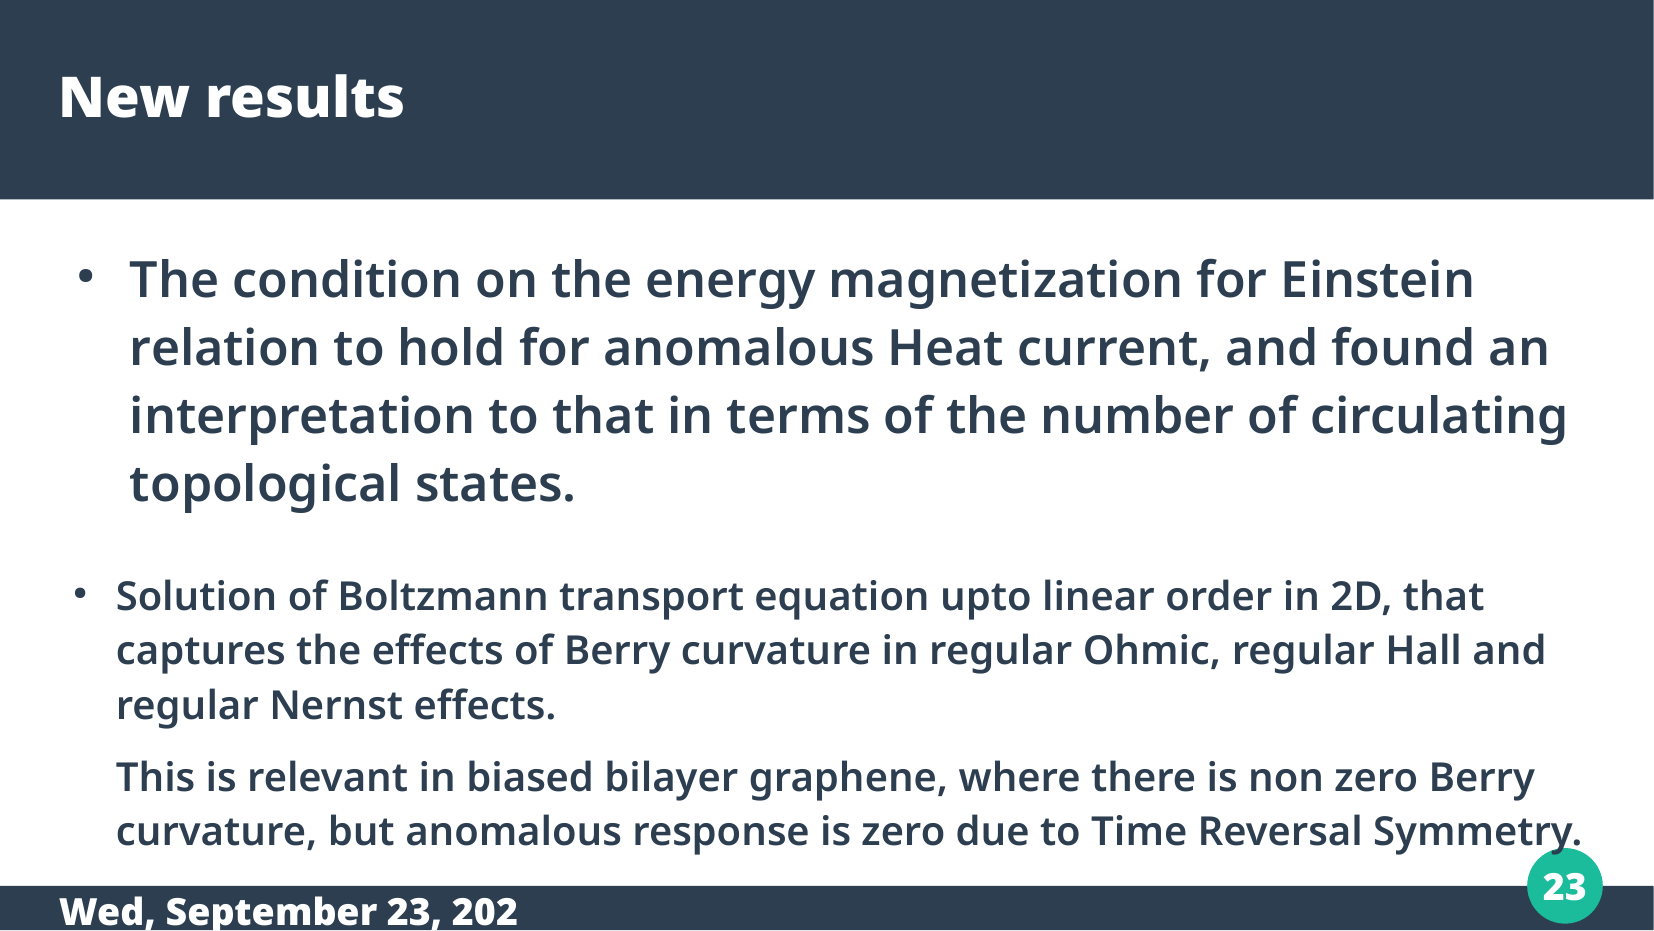

# New results
The condition on the energy magnetization for Einstein relation to hold for anomalous Heat current, and found an interpretation to that in terms of the number of circulating topological states.
Solution of Boltzmann transport equation upto linear order in 2D, that captures the effects of Berry curvature in regular Ohmic, regular Hall and regular Nernst effects.
This is relevant in biased bilayer graphene, where there is non zero Berry curvature, but anomalous response is zero due to Time Reversal Symmetry.